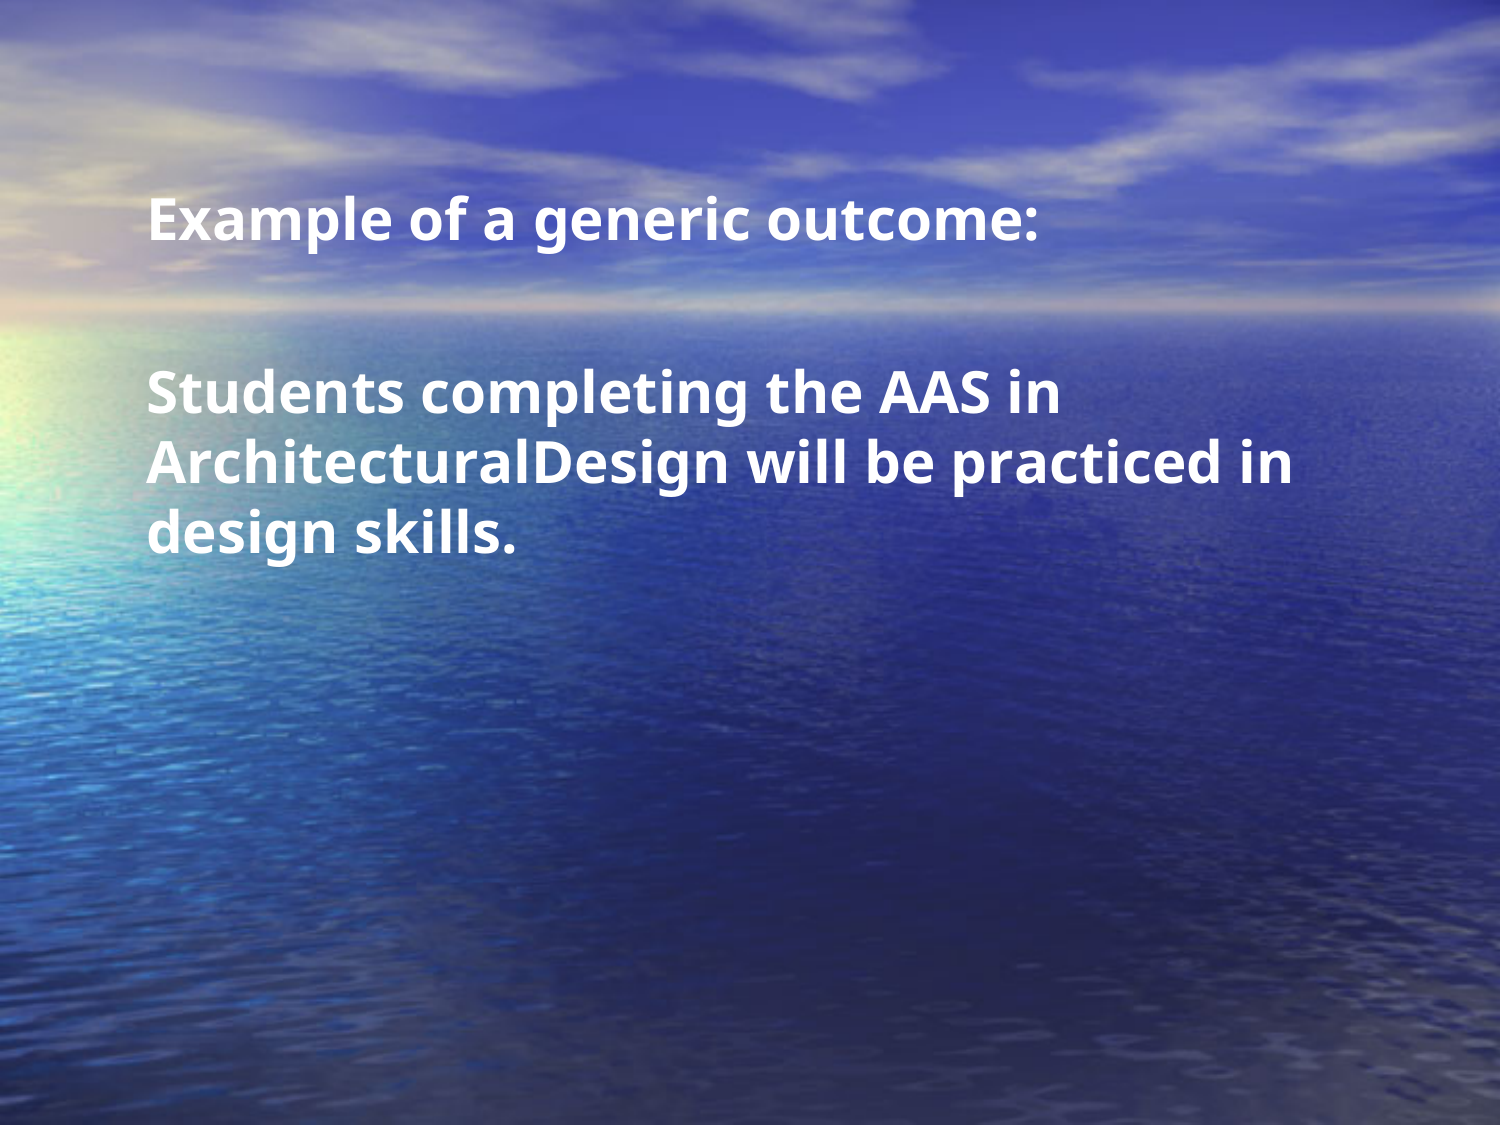

# Example of a generic outcome:
	Students completing the AAS in ArchitecturalDesign will be practiced in design skills.